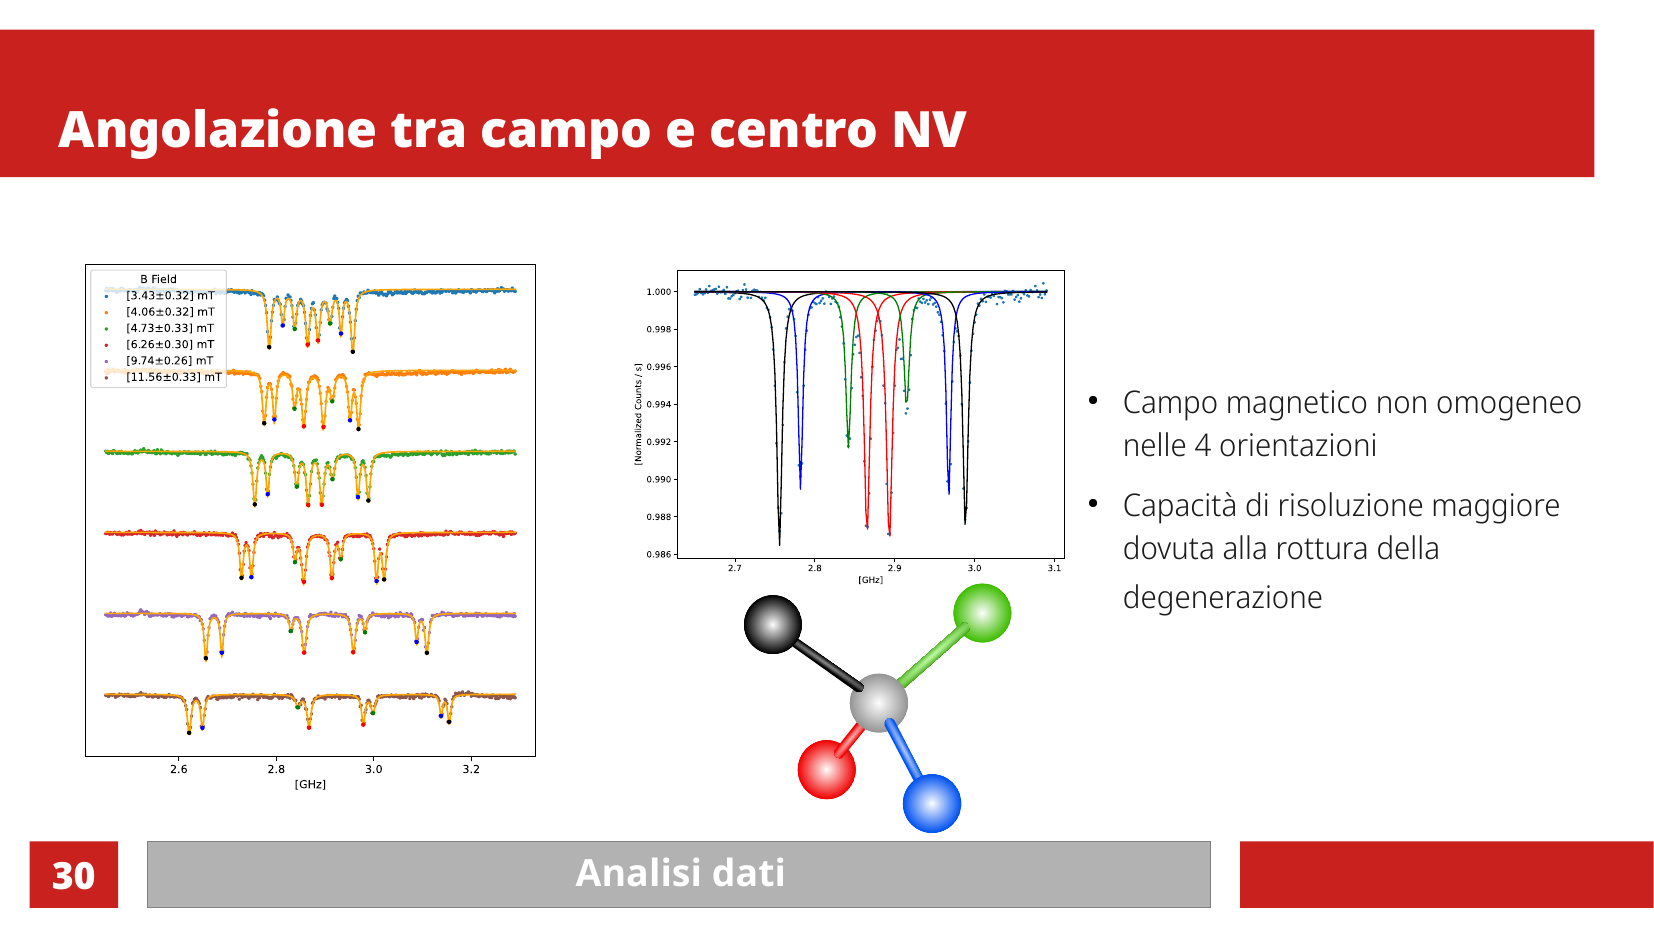

# Angolazione tra campo e centro NV
Campo magnetico non omogeneo nelle 4 orientazioni
Capacità di risoluzione maggiore dovuta alla rottura della degenerazione
Analisi dati
30